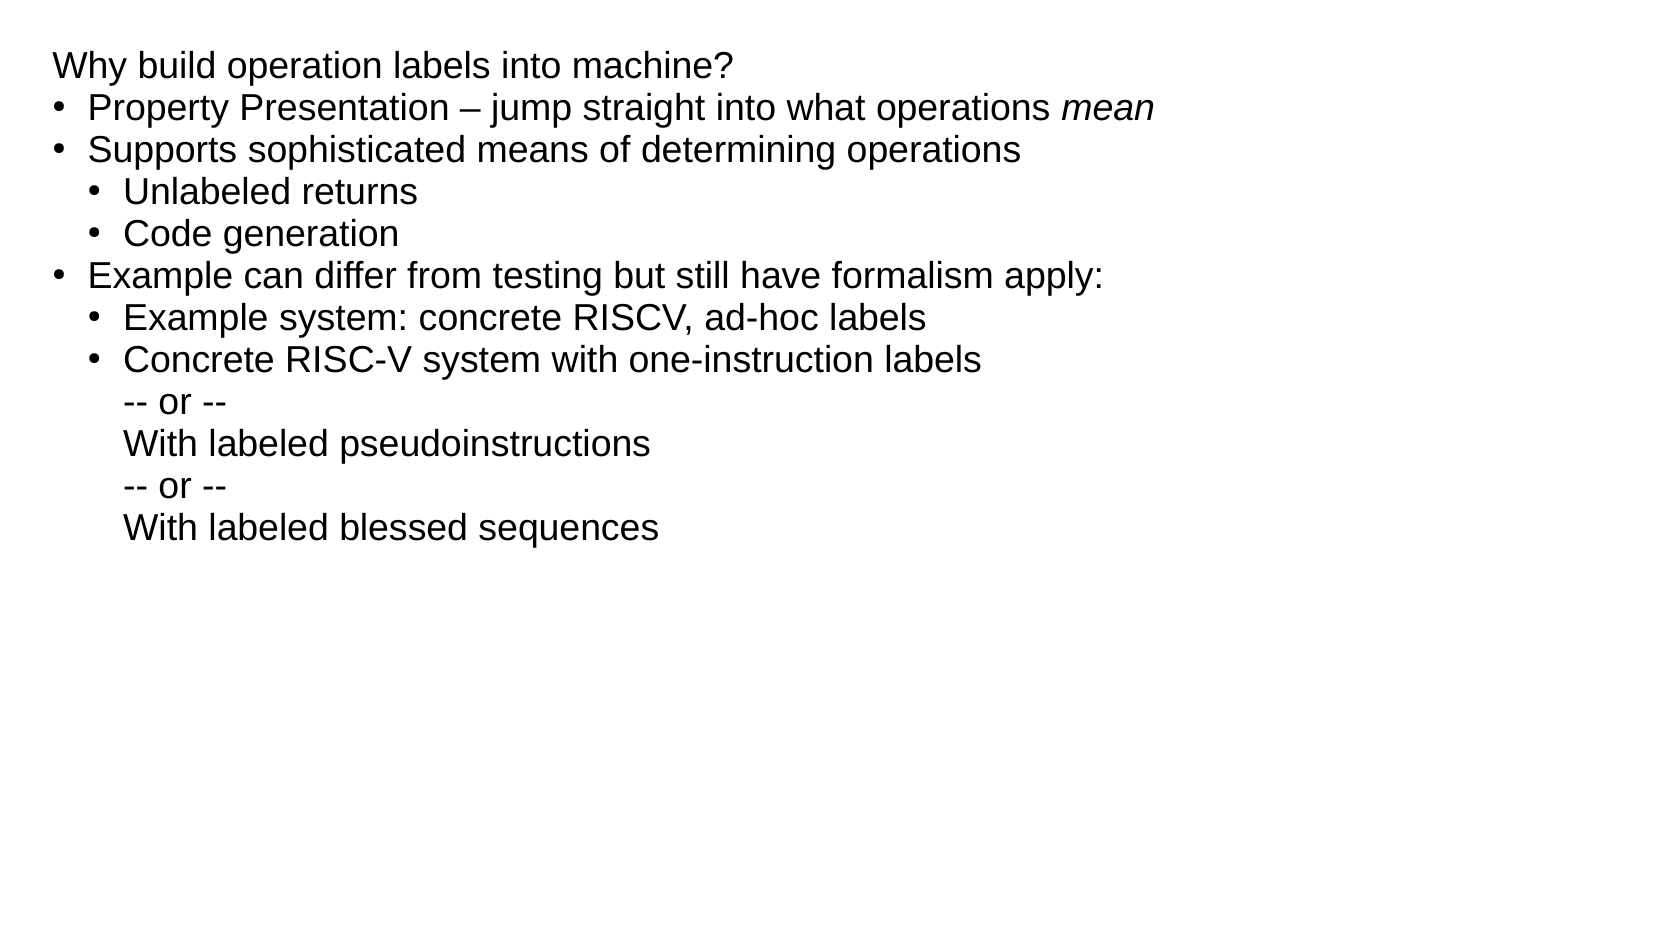

Why build operation labels into machine?
Property Presentation – jump straight into what operations mean
Supports sophisticated means of determining operations
Unlabeled returns
Code generation
Example can differ from testing but still have formalism apply:
Example system: concrete RISCV, ad-hoc labels
Concrete RISC-V system with one-instruction labels
-- or --
With labeled pseudoinstructions
-- or --
With labeled blessed sequences